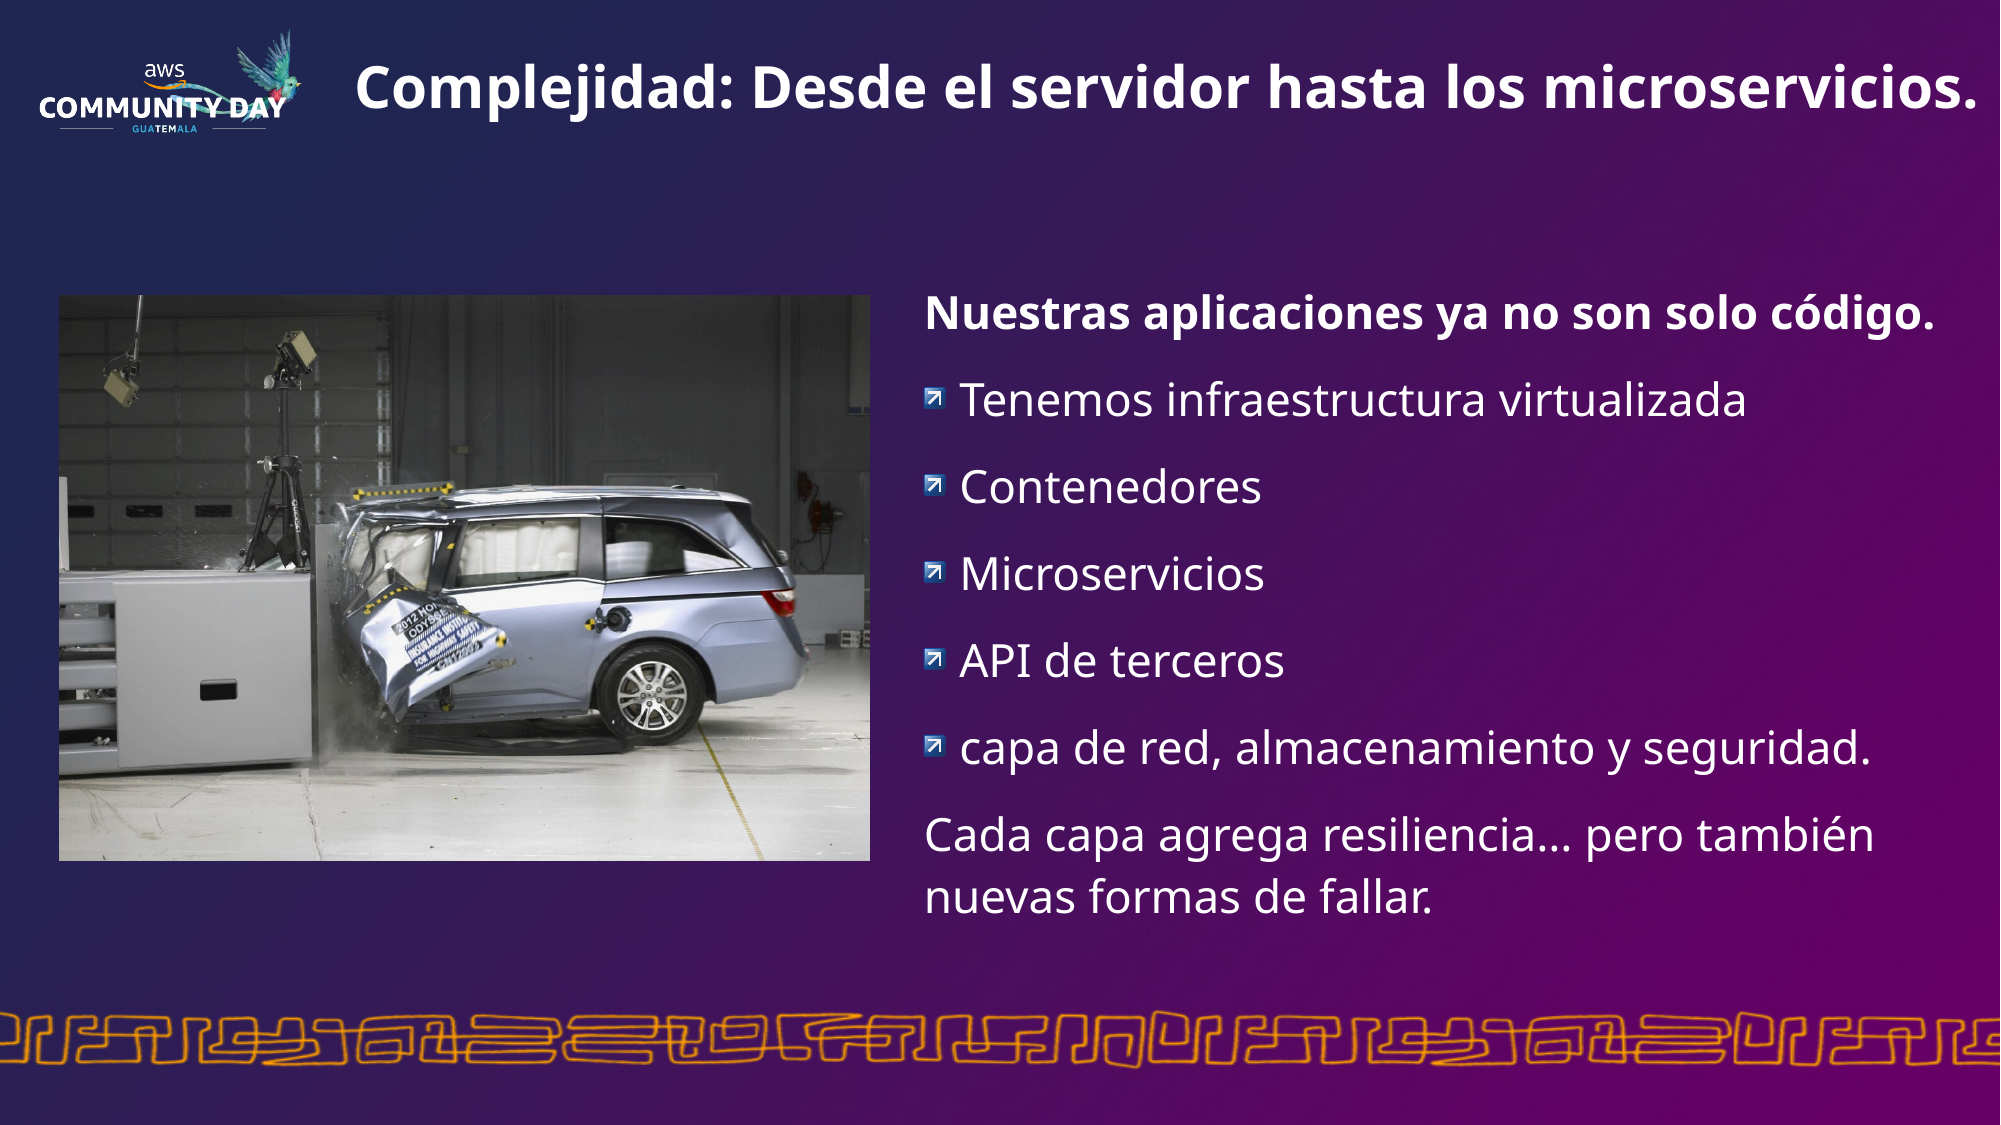

Complejidad: Desde el servidor hasta los microservicios.
Nuestras aplicaciones ya no son solo código.
Tenemos infraestructura virtualizada
Contenedores
Microservicios
API de terceros
capa de red, almacenamiento y seguridad.
Cada capa agrega resiliencia… pero también nuevas formas de fallar.